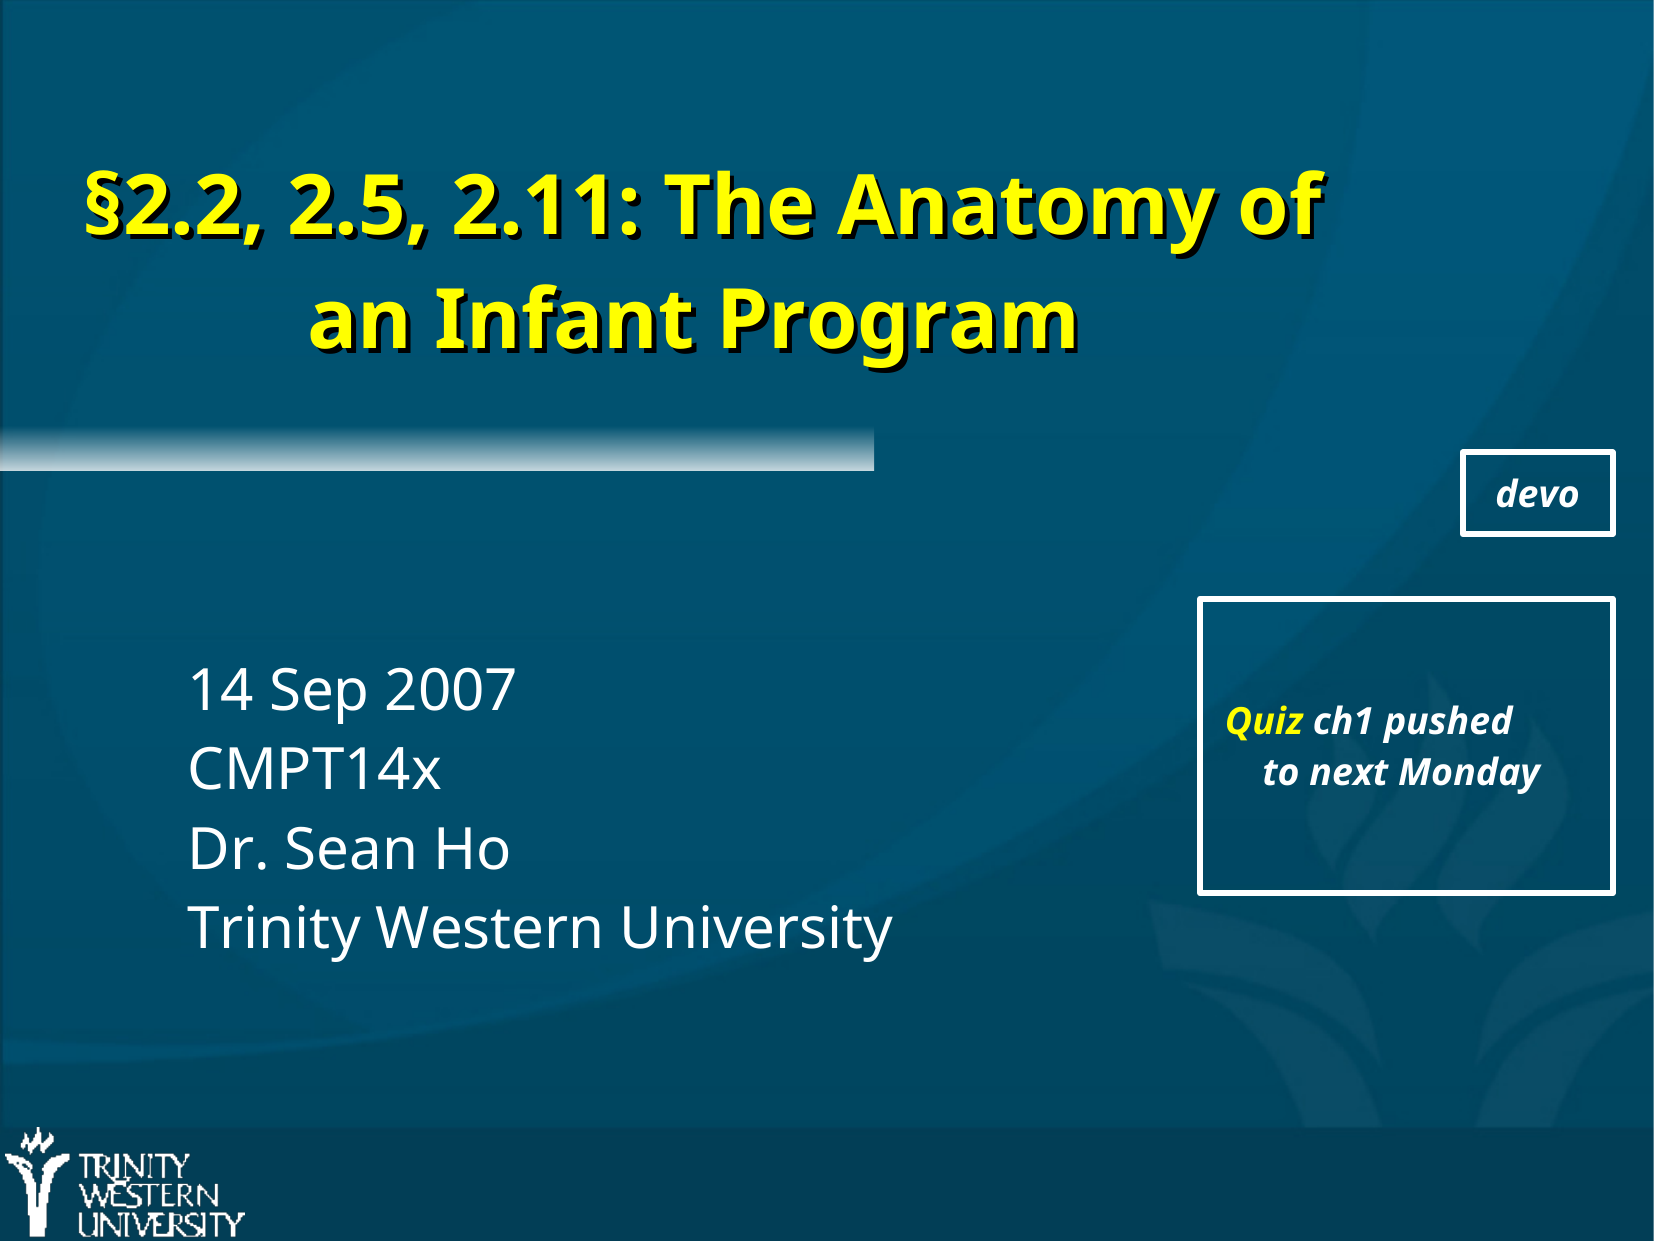

# §2.2, 2.5, 2.11: The Anatomy of an Infant Program
devo
14 Sep 2007
CMPT14x
Dr. Sean Ho
Trinity Western University
Quiz ch1 pushed
to next Monday